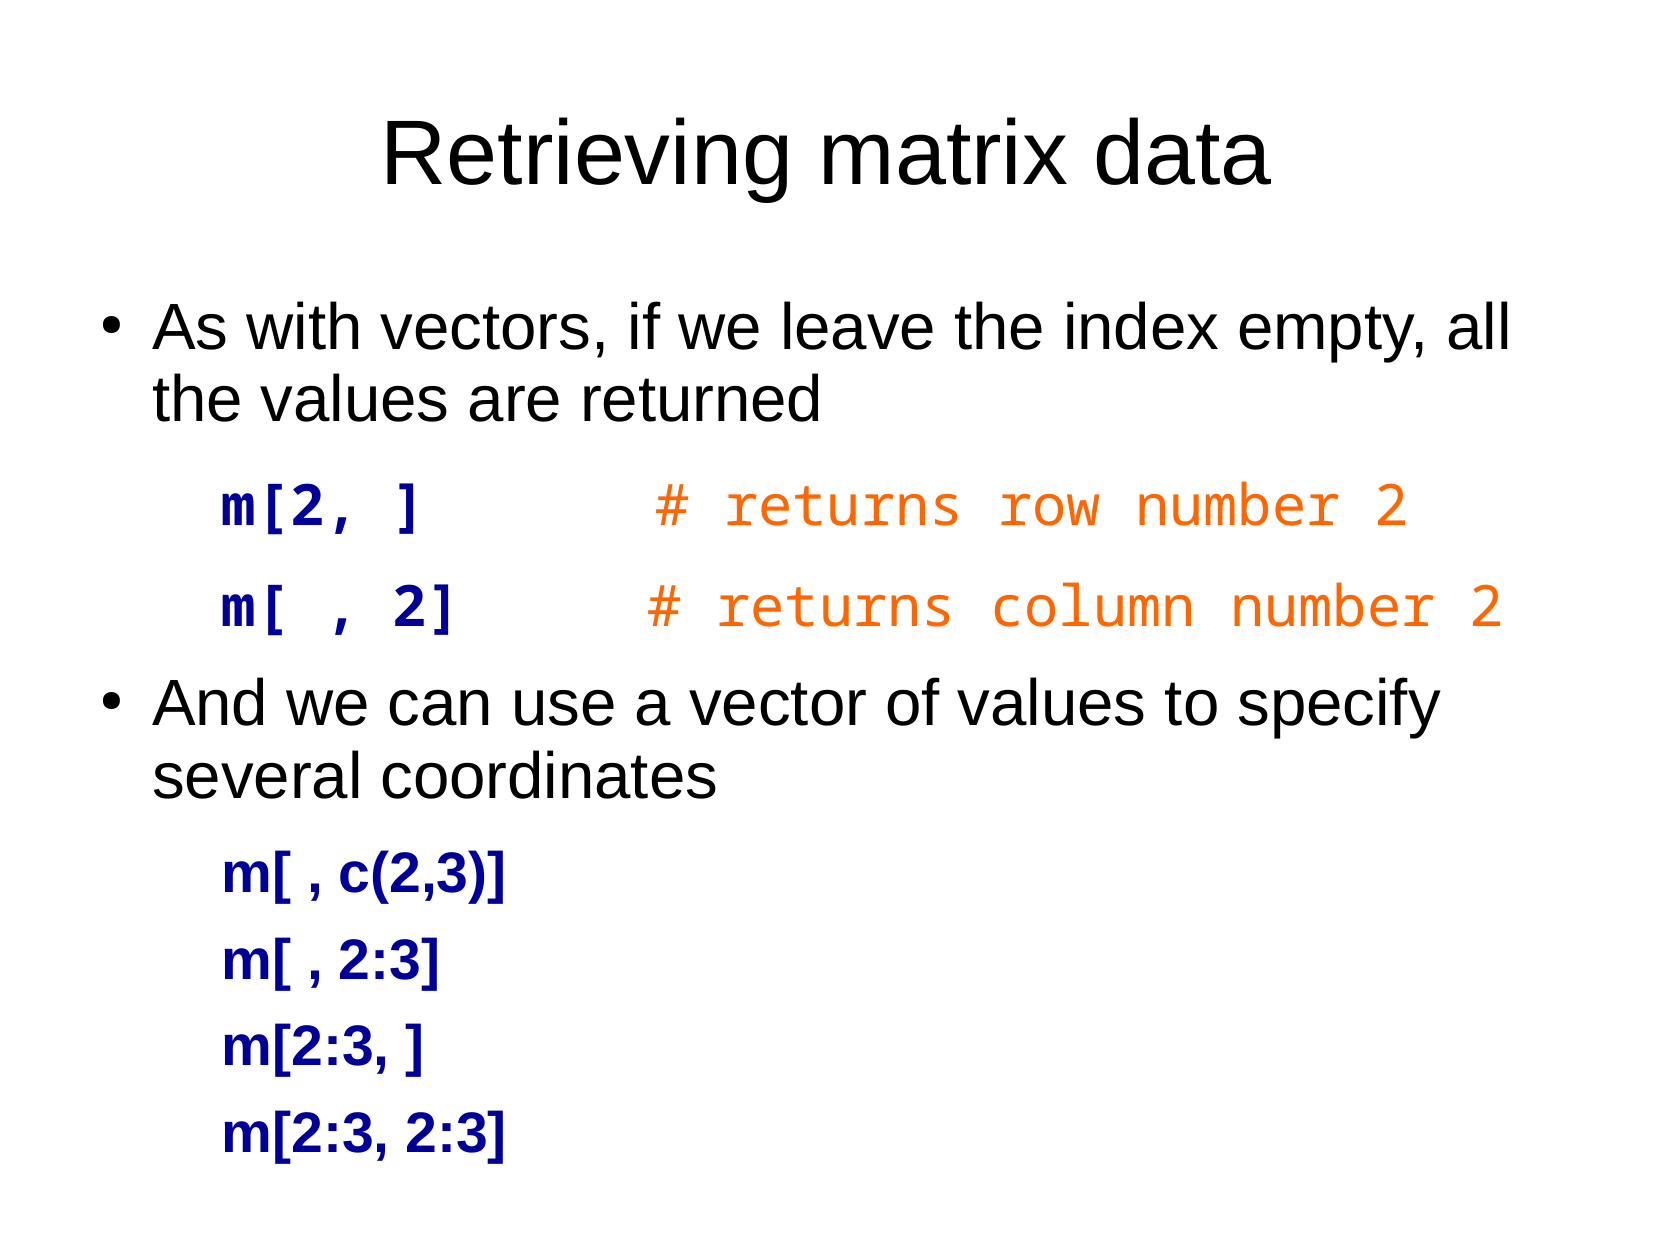

# Retrieving matrix data
As with vectors, if we leave the index empty, all the values are returned
m[2, ]				# returns row number 2
m[ , 2]	 # returns column number 2
And we can use a vector of values to specify several coordinates
m[ , c(2,3)]
m[ , 2:3]
m[2:3, ]
m[2:3, 2:3]